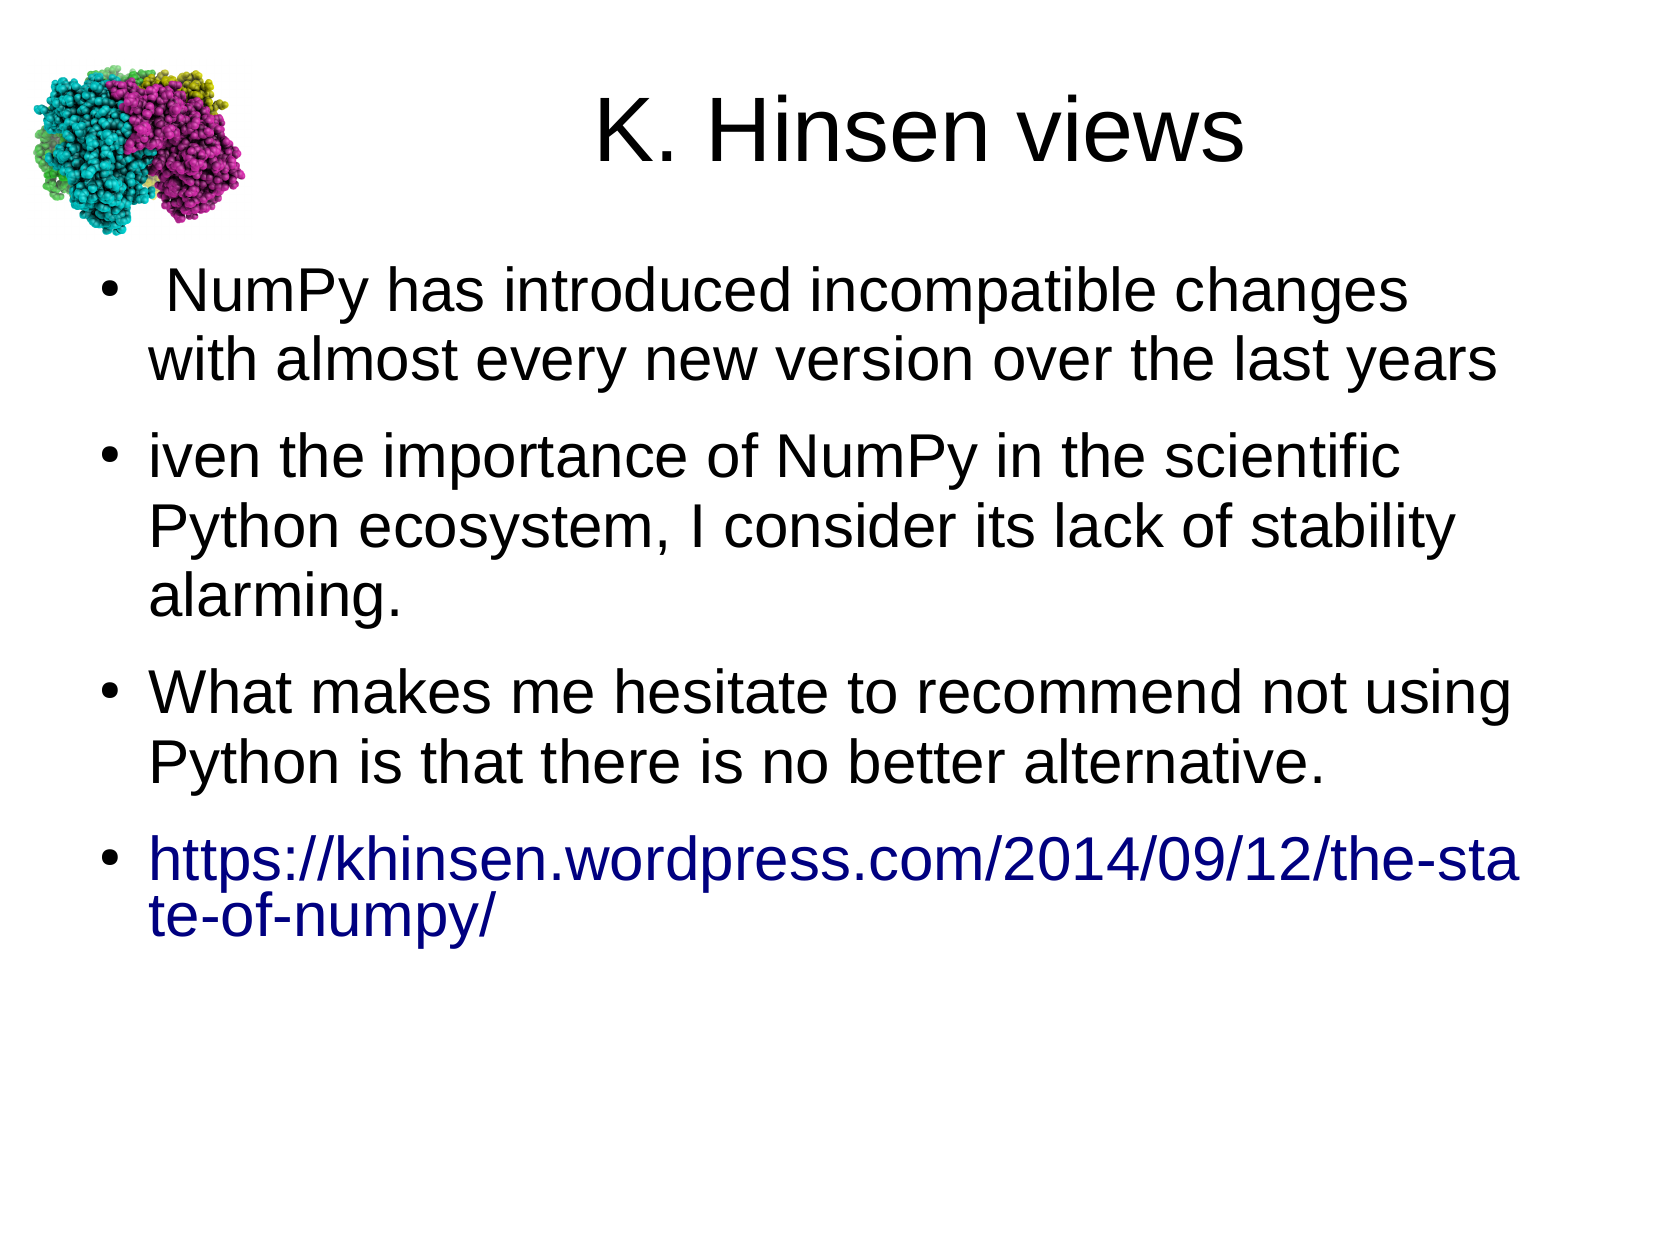

# K. Hinsen views
 NumPy has introduced incompatible changes with almost every new version over the last years
iven the importance of NumPy in the scientific Python ecosystem, I consider its lack of stability alarming.
What makes me hesitate to recommend not using Python is that there is no better alternative.
https://khinsen.wordpress.com/2014/09/12/the-state-of-numpy/